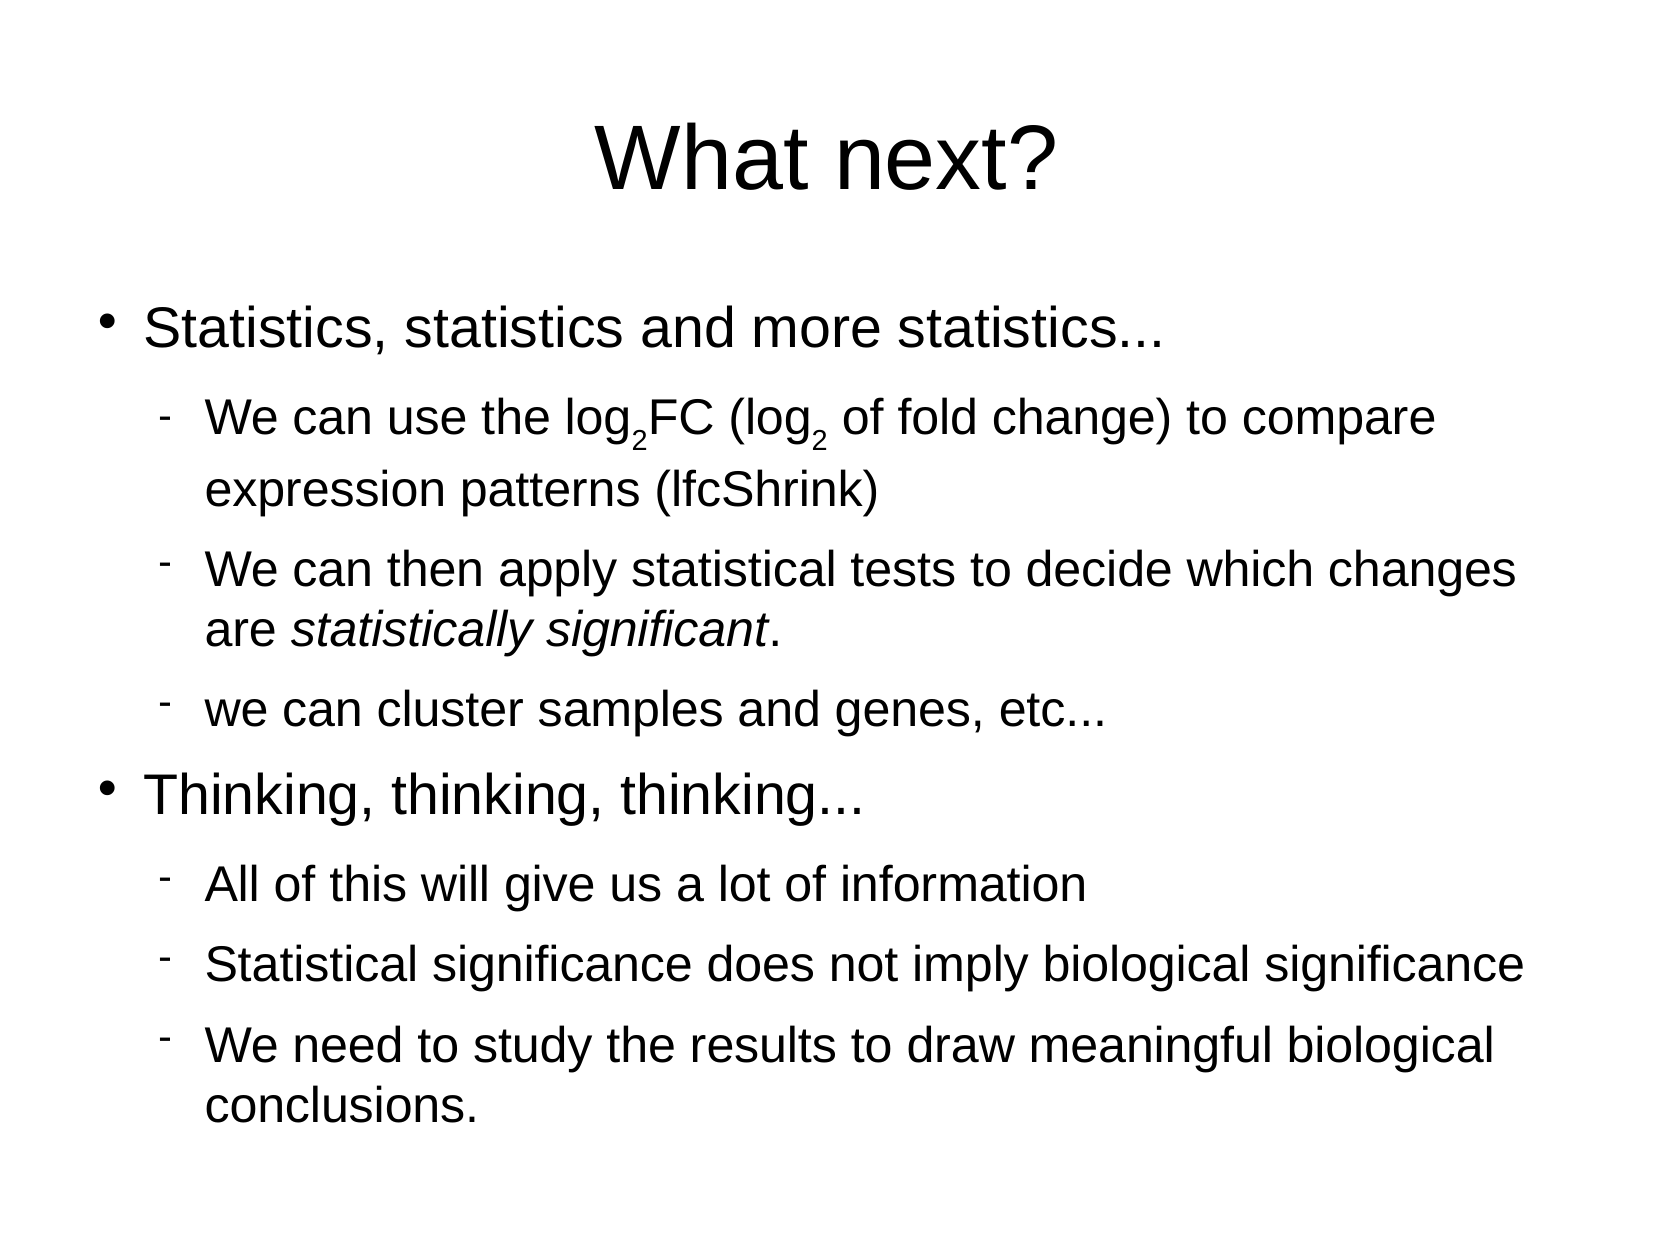

What next?
Statistics, statistics and more statistics...
We can use the log2FC (log2 of fold change) to compare expression patterns (lfcShrink)
We can then apply statistical tests to decide which changes are statistically significant.
we can cluster samples and genes, etc...
Thinking, thinking, thinking...
All of this will give us a lot of information
Statistical significance does not imply biological significance
We need to study the results to draw meaningful biological conclusions.